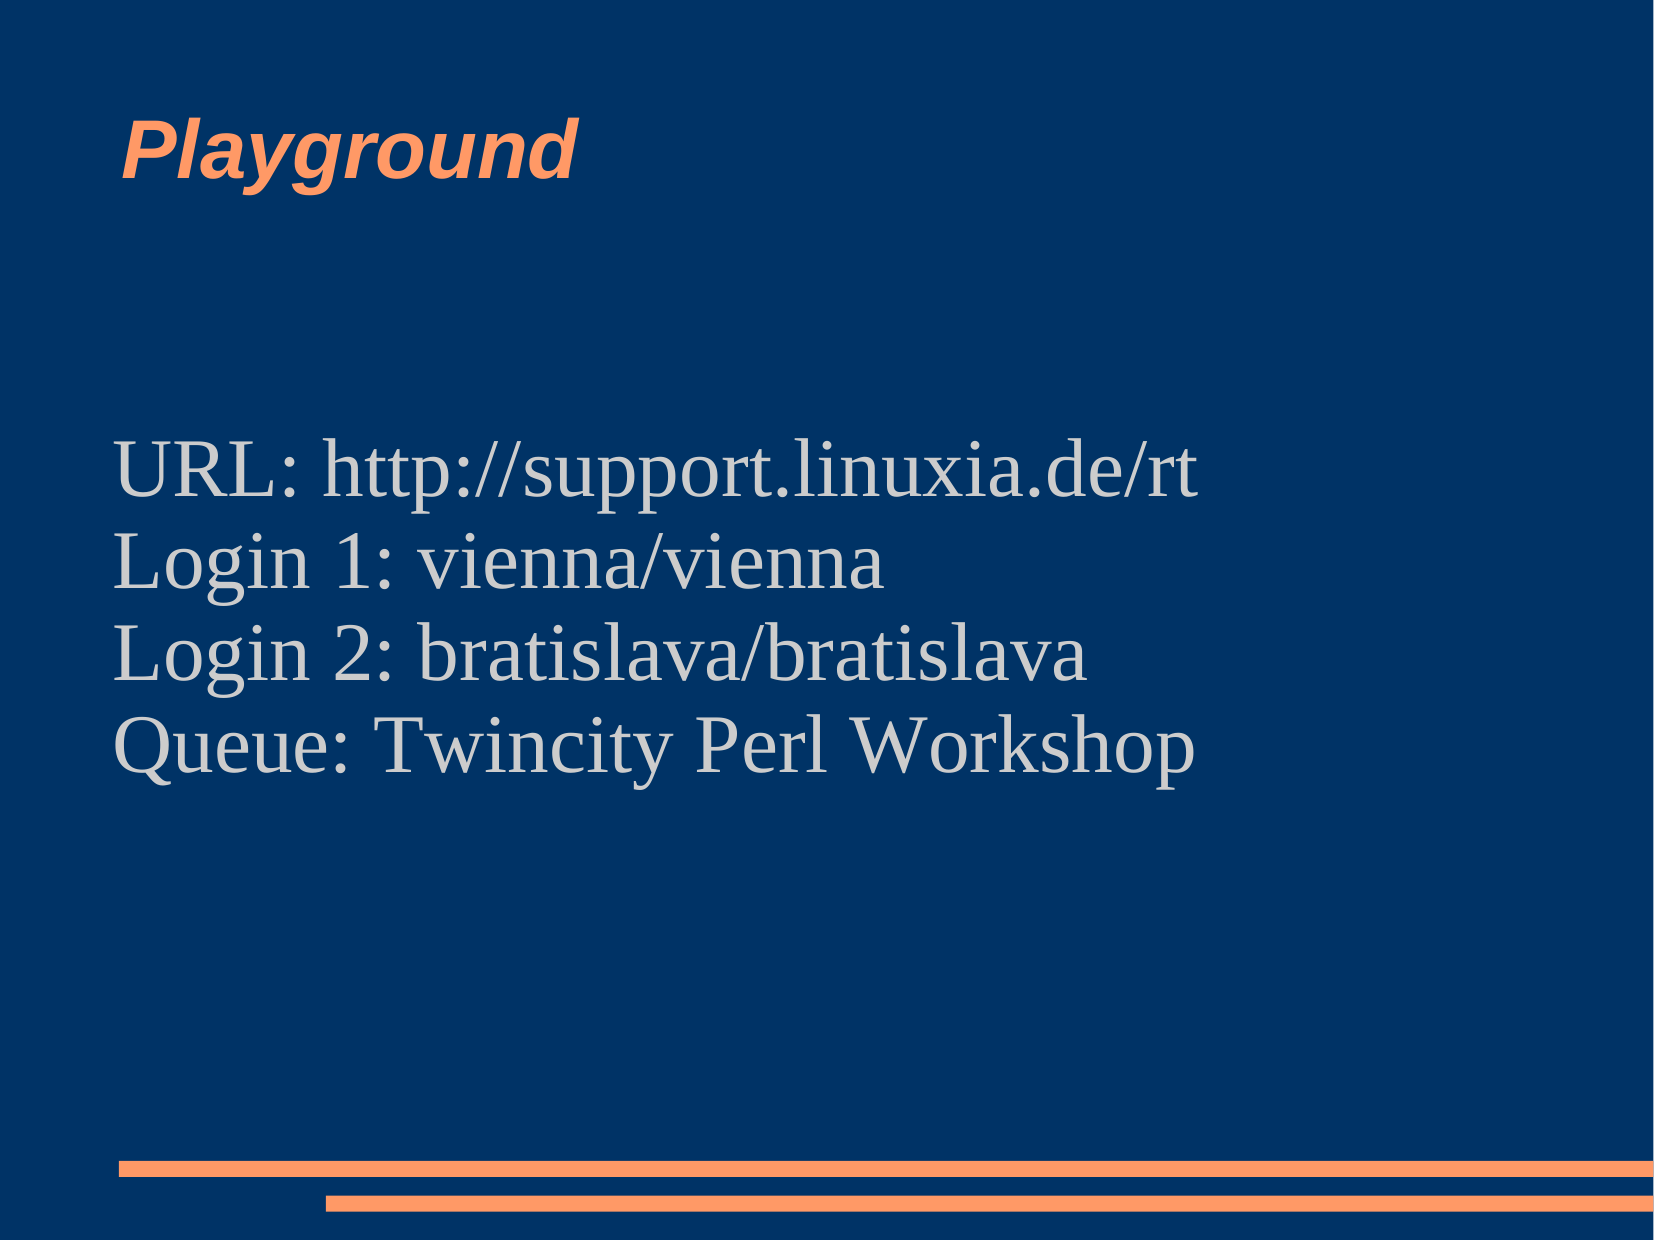

# Playground
URL: http://support.linuxia.de/rt
Login 1: vienna/vienna
Login 2: bratislava/bratislava
Queue: Twincity Perl Workshop